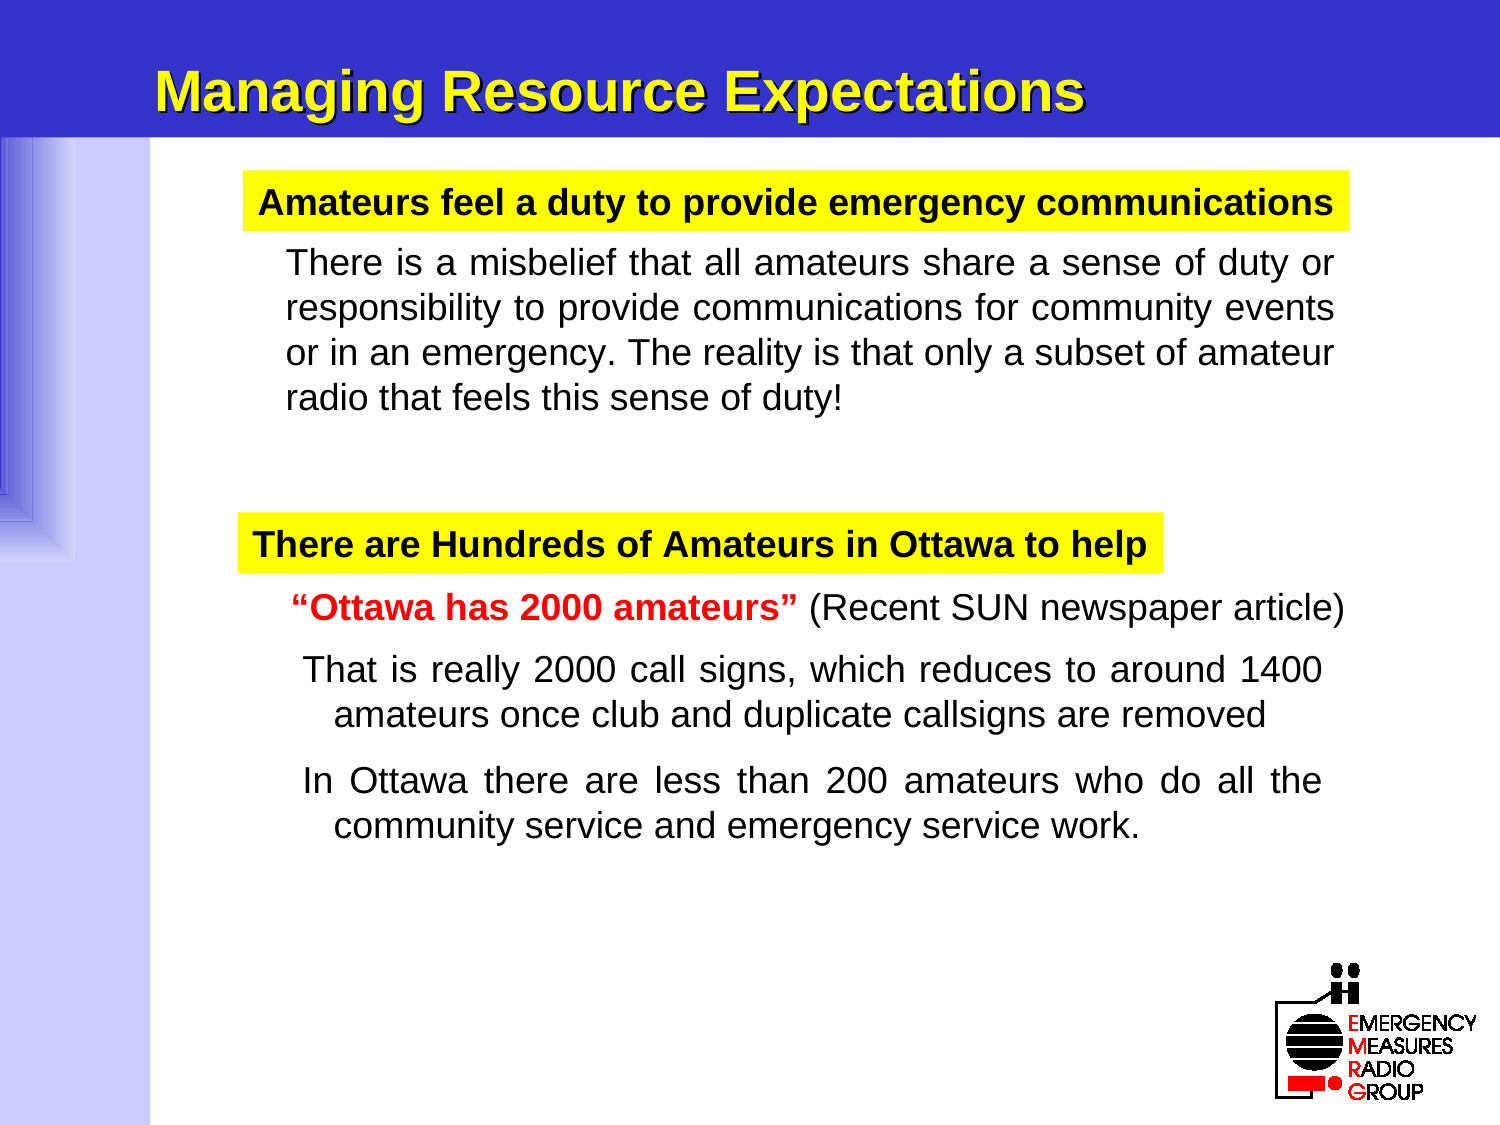

Managing Resource Expectations
Amateurs feel a duty to provide emergency communications
There is a misbelief that all amateurs share a sense of duty or responsibility to provide communications for community events or in an emergency. The reality is that only a subset of amateur radio that feels this sense of duty!
There are Hundreds of Amateurs in Ottawa to help
“Ottawa has 2000 amateurs” (Recent SUN newspaper article)
That is really 2000 call signs, which reduces to around 1400 amateurs once club and duplicate callsigns are removed
In Ottawa there are less than 200 amateurs who do all the community service and emergency service work.